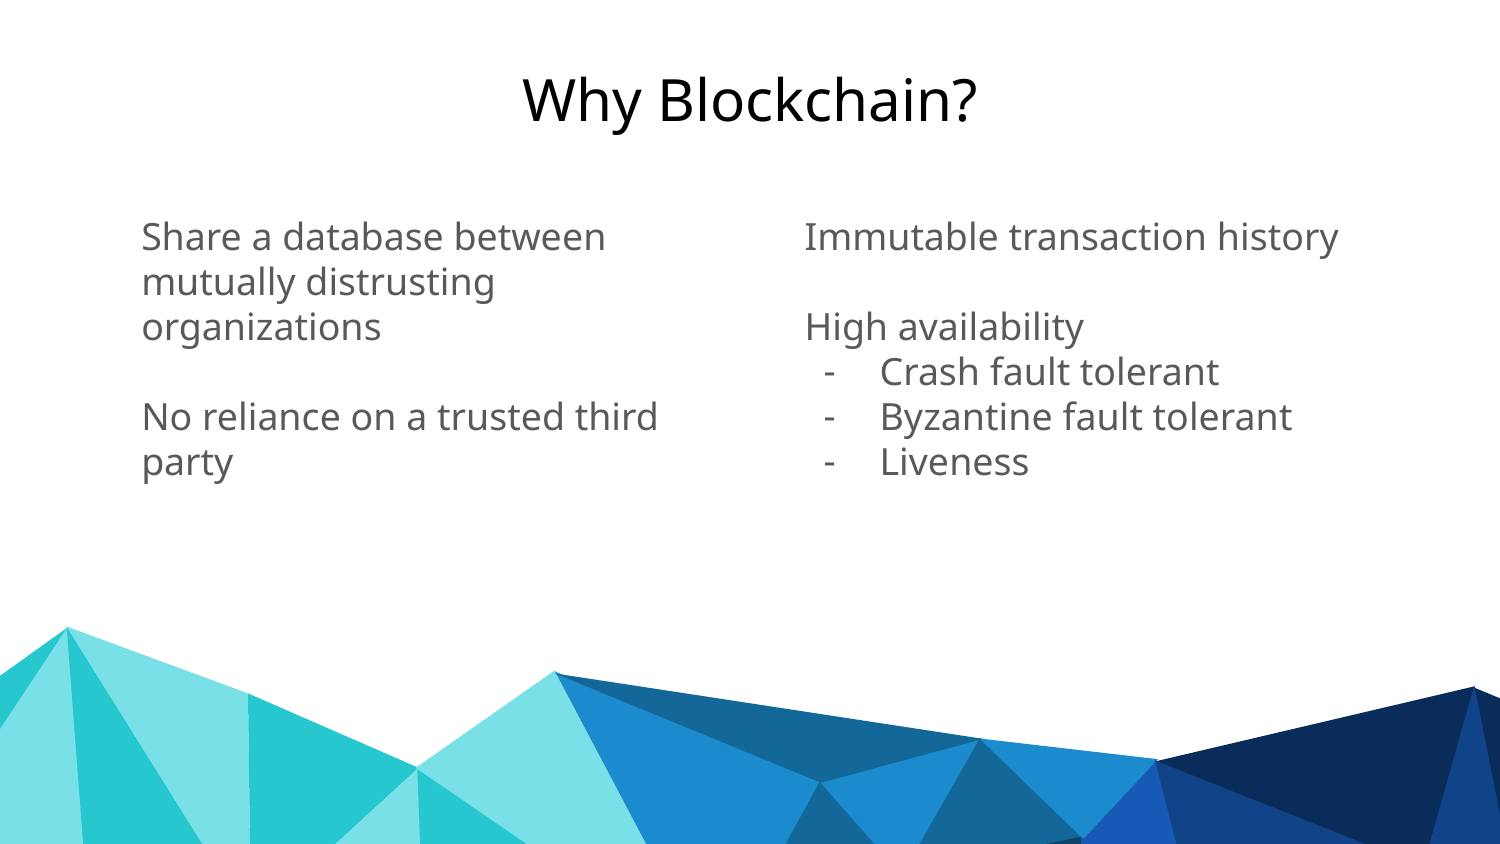

# Why Blockchain?
Share a database between mutually distrusting organizations
No reliance on a trusted third party
Immutable transaction history
High availability
Crash fault tolerant
Byzantine fault tolerant
Liveness